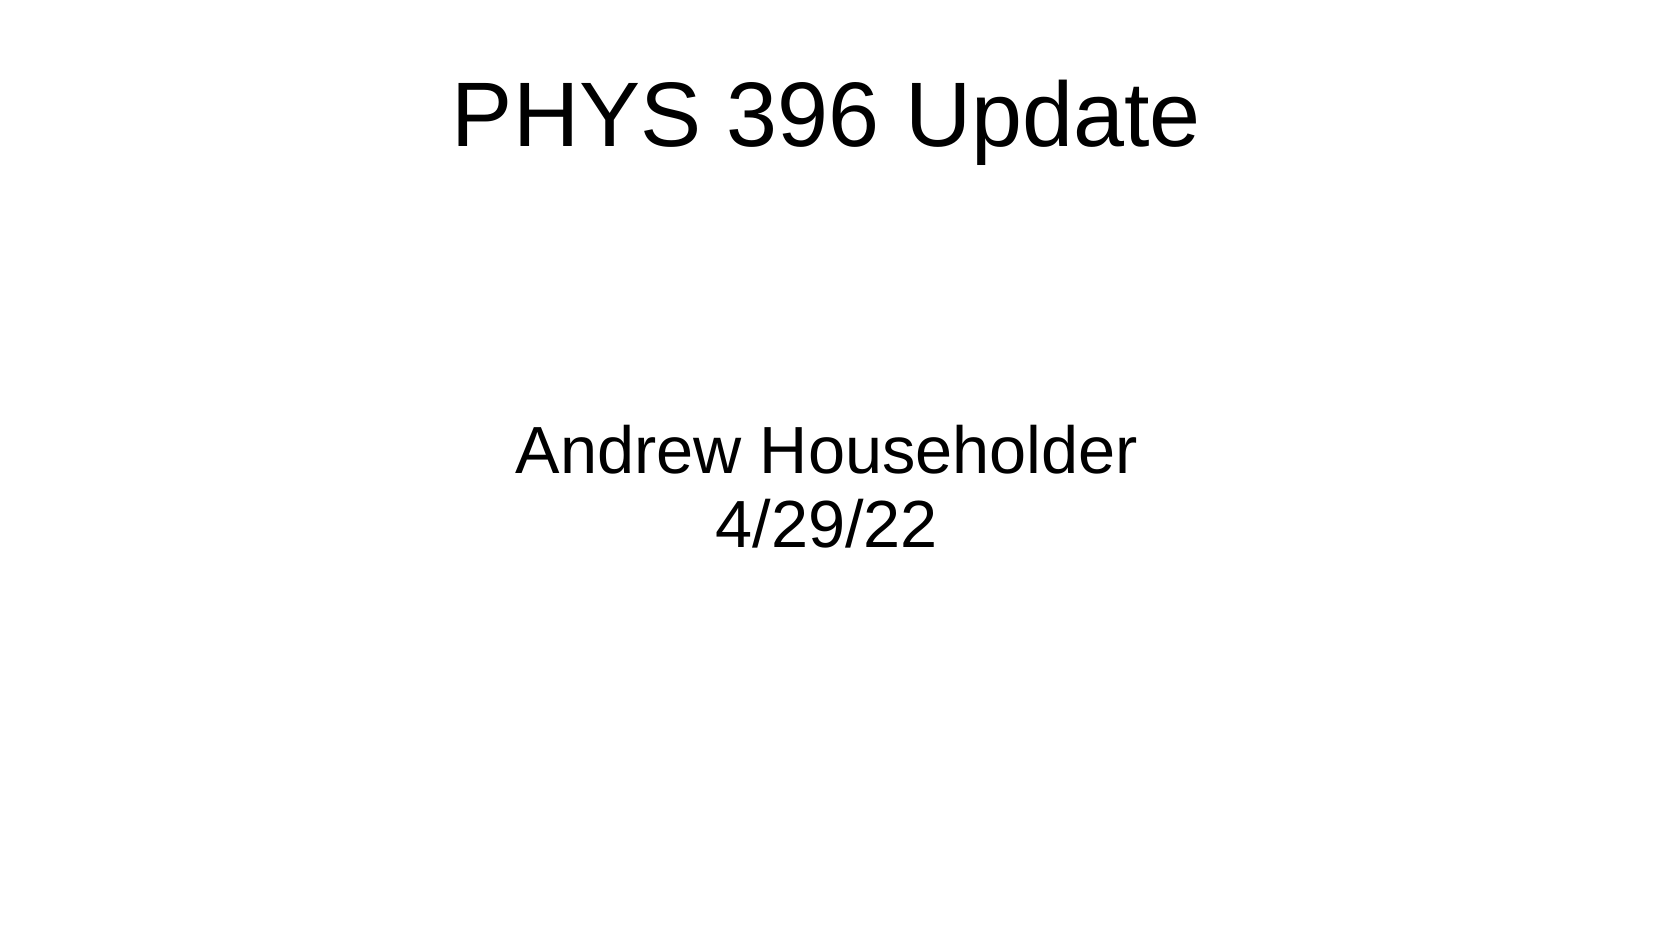

# PHYS 396 Update
Andrew Householder
4/29/22